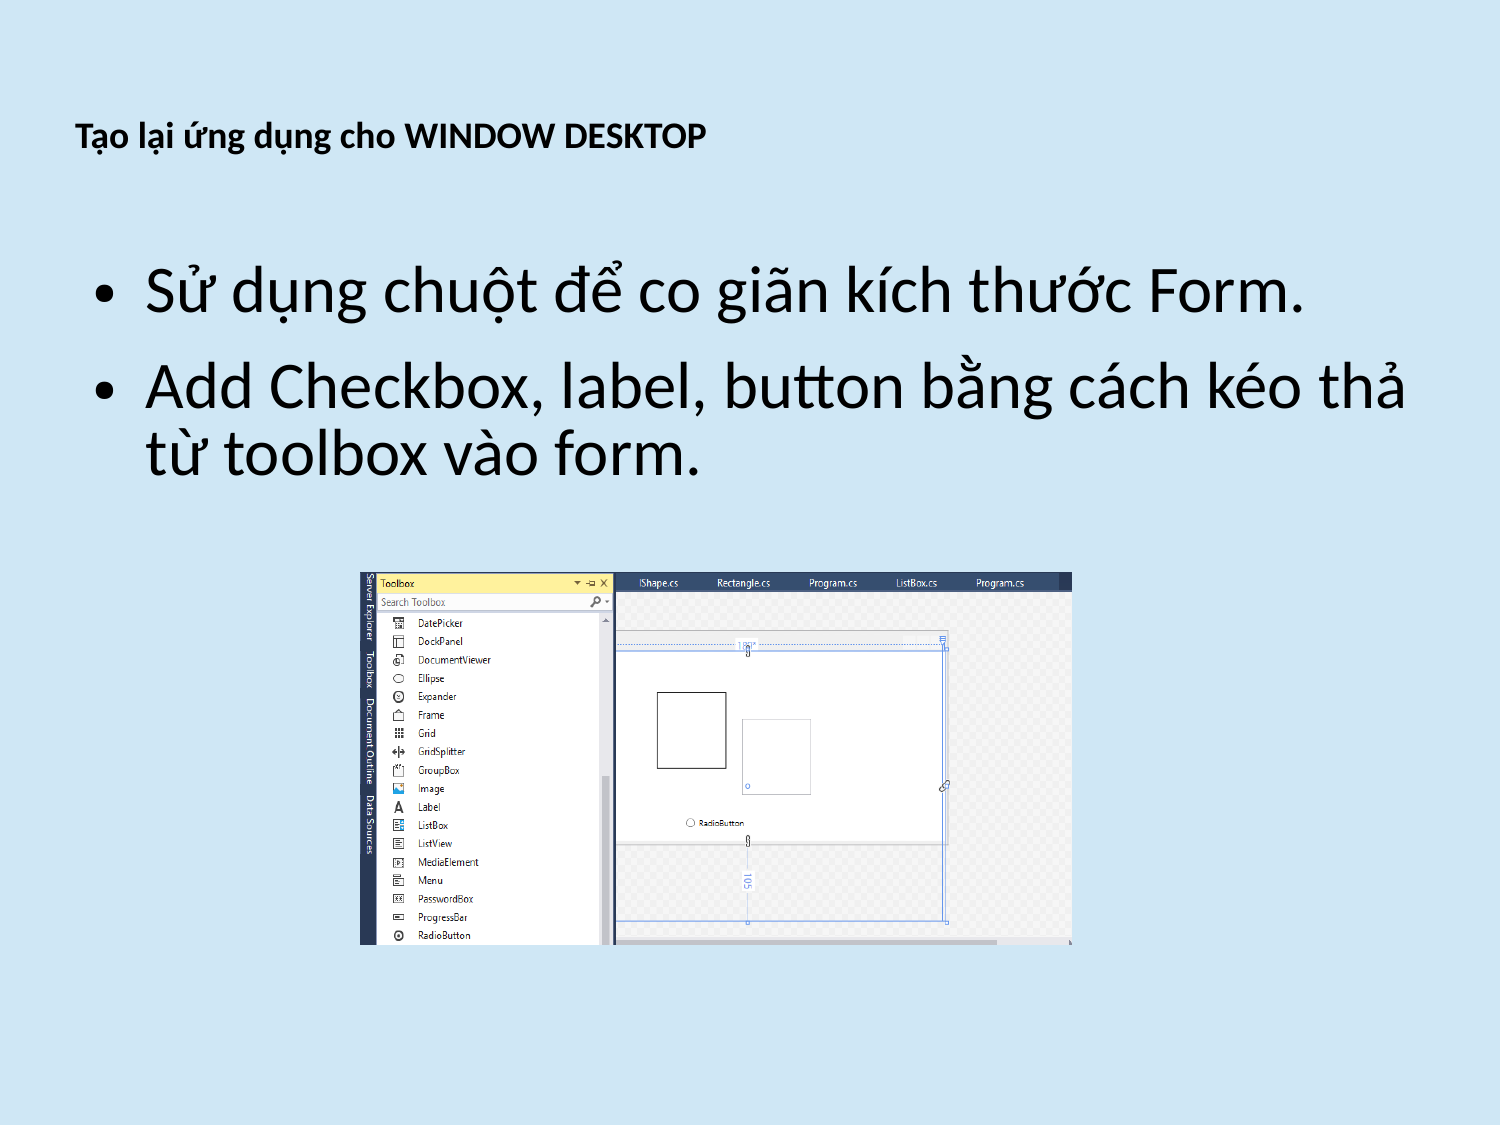

# Tạo lại ứng dụng cho WINDOW DESKTOP
Sử dụng chuột để co giãn kích thước Form.
Add Checkbox, label, button bằng cách kéo thả từ toolbox vào form.